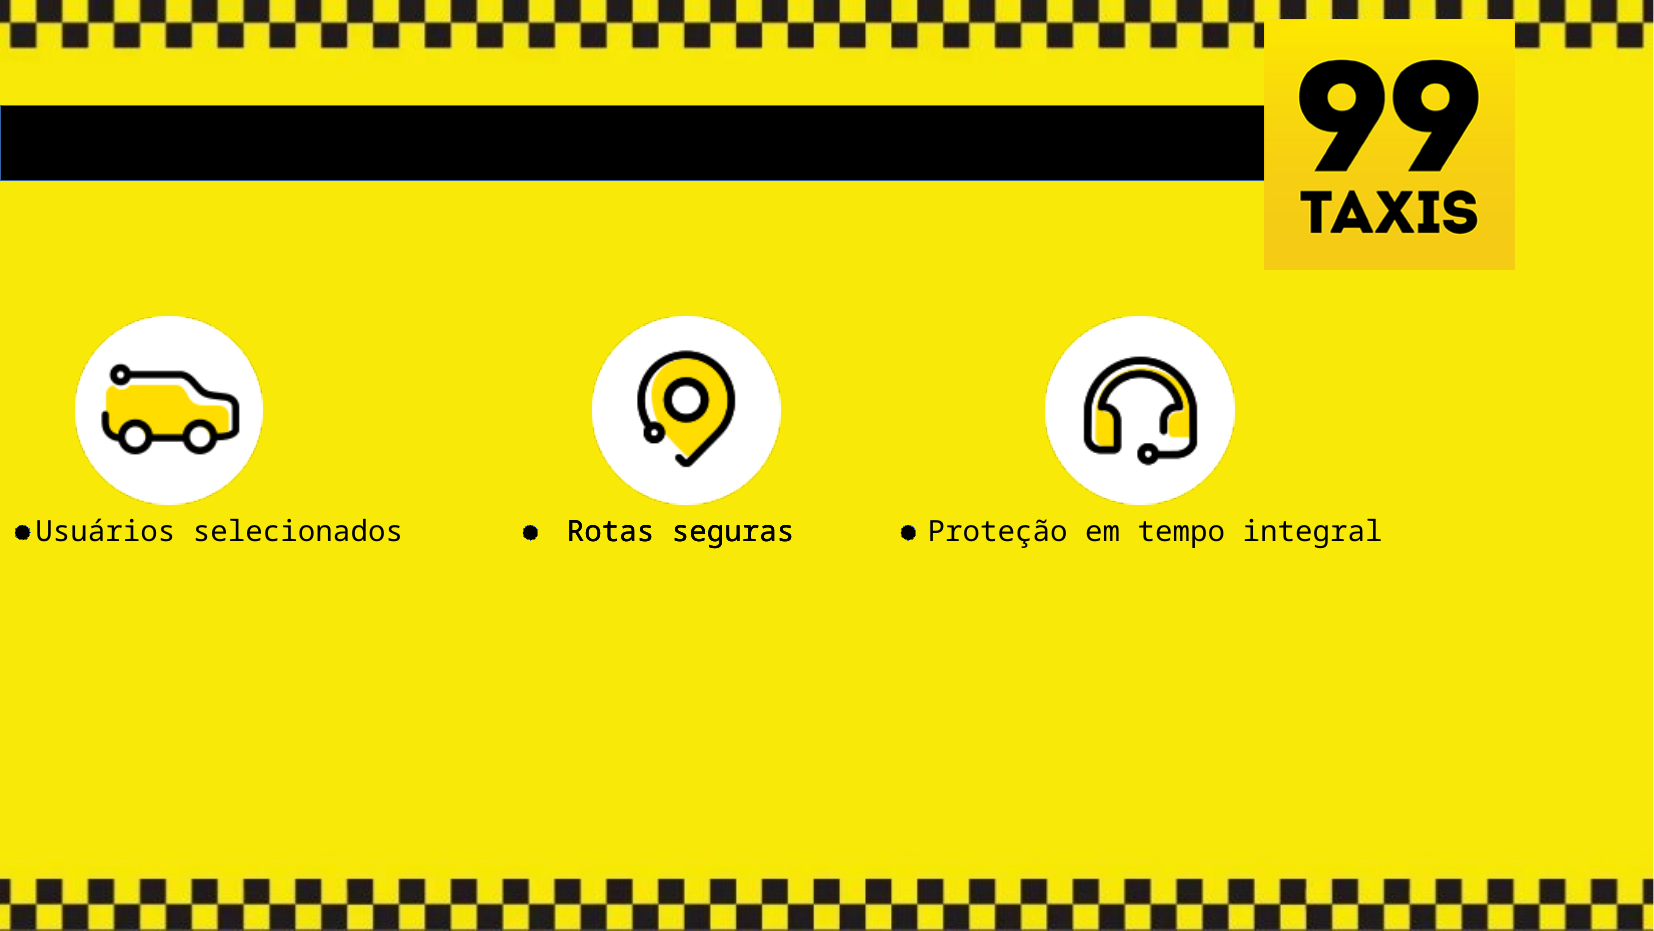

#
 Usuários selecionados
 Rotas seguras
 Rotas seguras
 Rotas seguras
Proteção em tempo integral